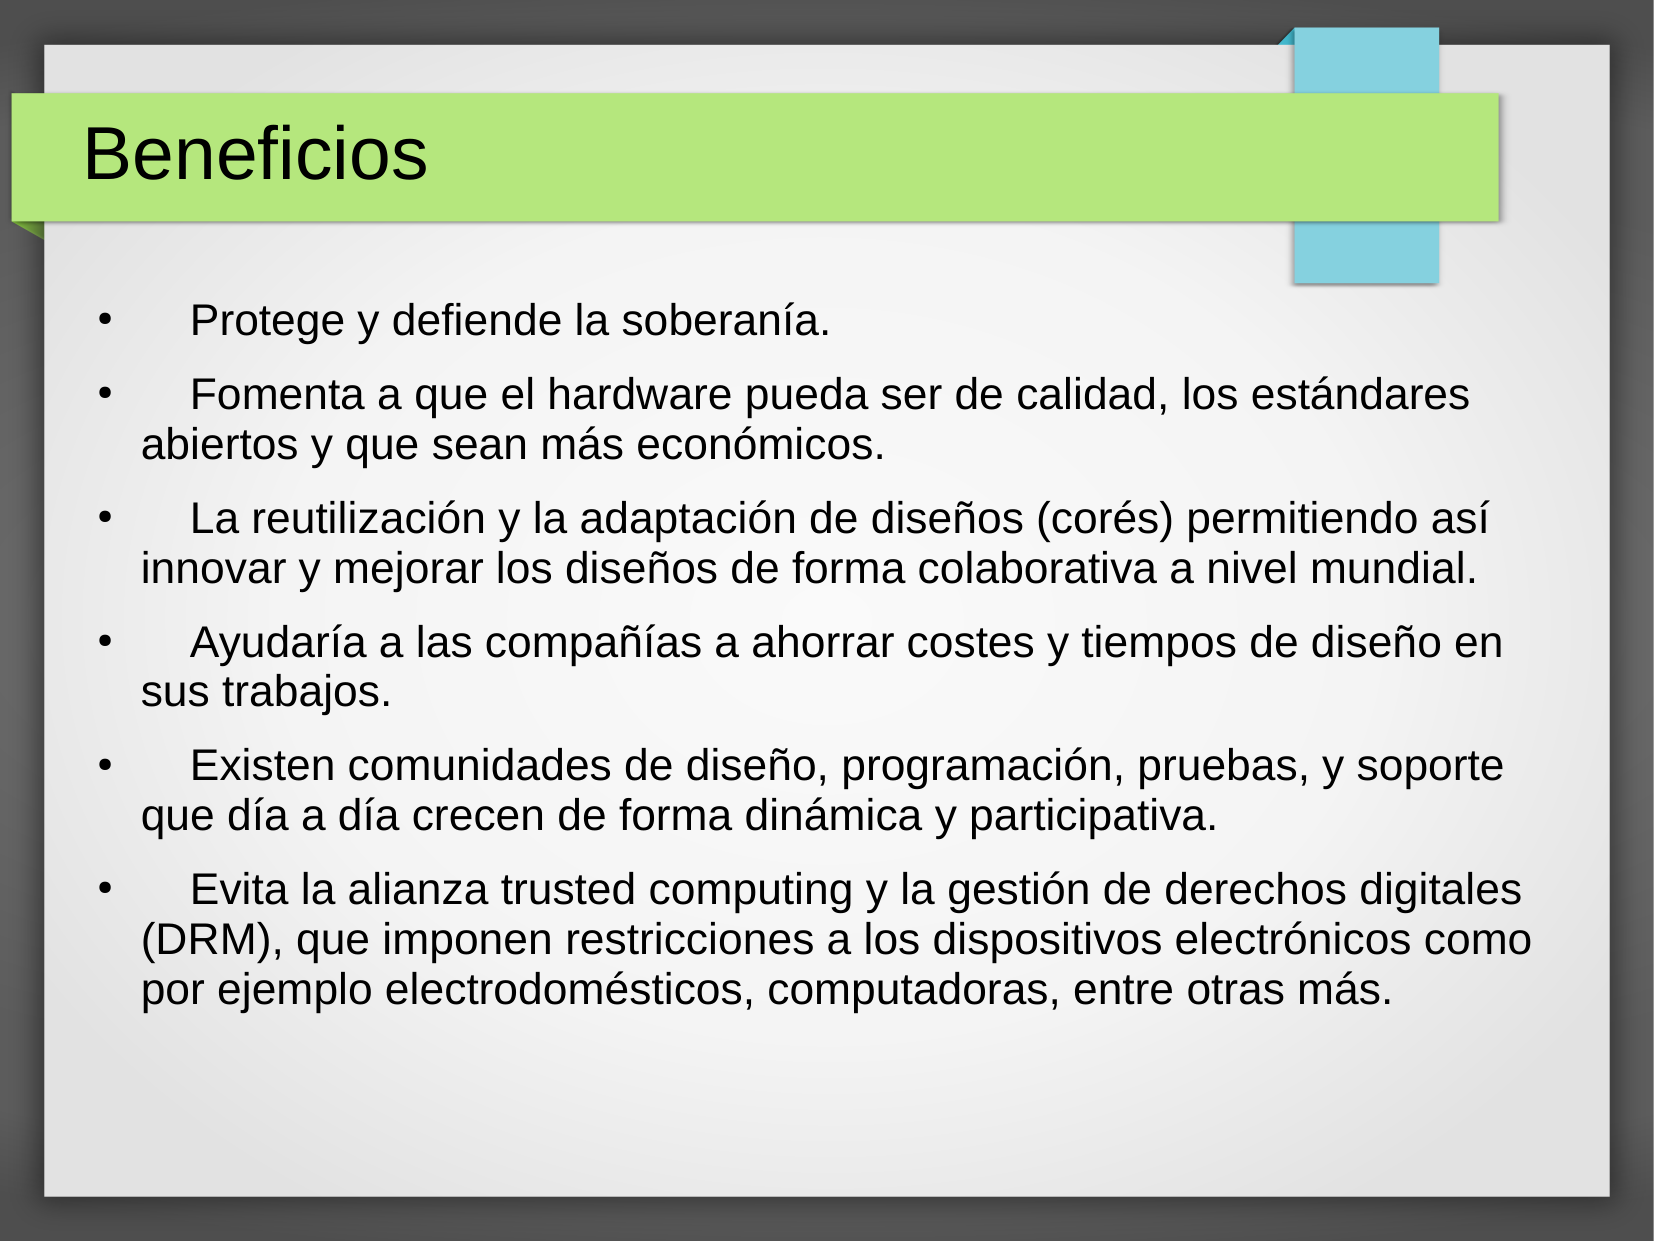

# Beneficios
 Protege y defiende la soberanía.
 Fomenta a que el hardware pueda ser de calidad, los estándares abiertos y que sean más económicos.
 La reutilización y la adaptación de diseños (corés) permitiendo así innovar y mejorar los diseños de forma colaborativa a nivel mundial.
 Ayudaría a las compañías a ahorrar costes y tiempos de diseño en sus trabajos.
 Existen comunidades de diseño, programación, pruebas, y soporte que día a día crecen de forma dinámica y participativa.
 Evita la alianza trusted computing y la gestión de derechos digitales (DRM), que imponen restricciones a los dispositivos electrónicos como por ejemplo electrodomésticos, computadoras, entre otras más.